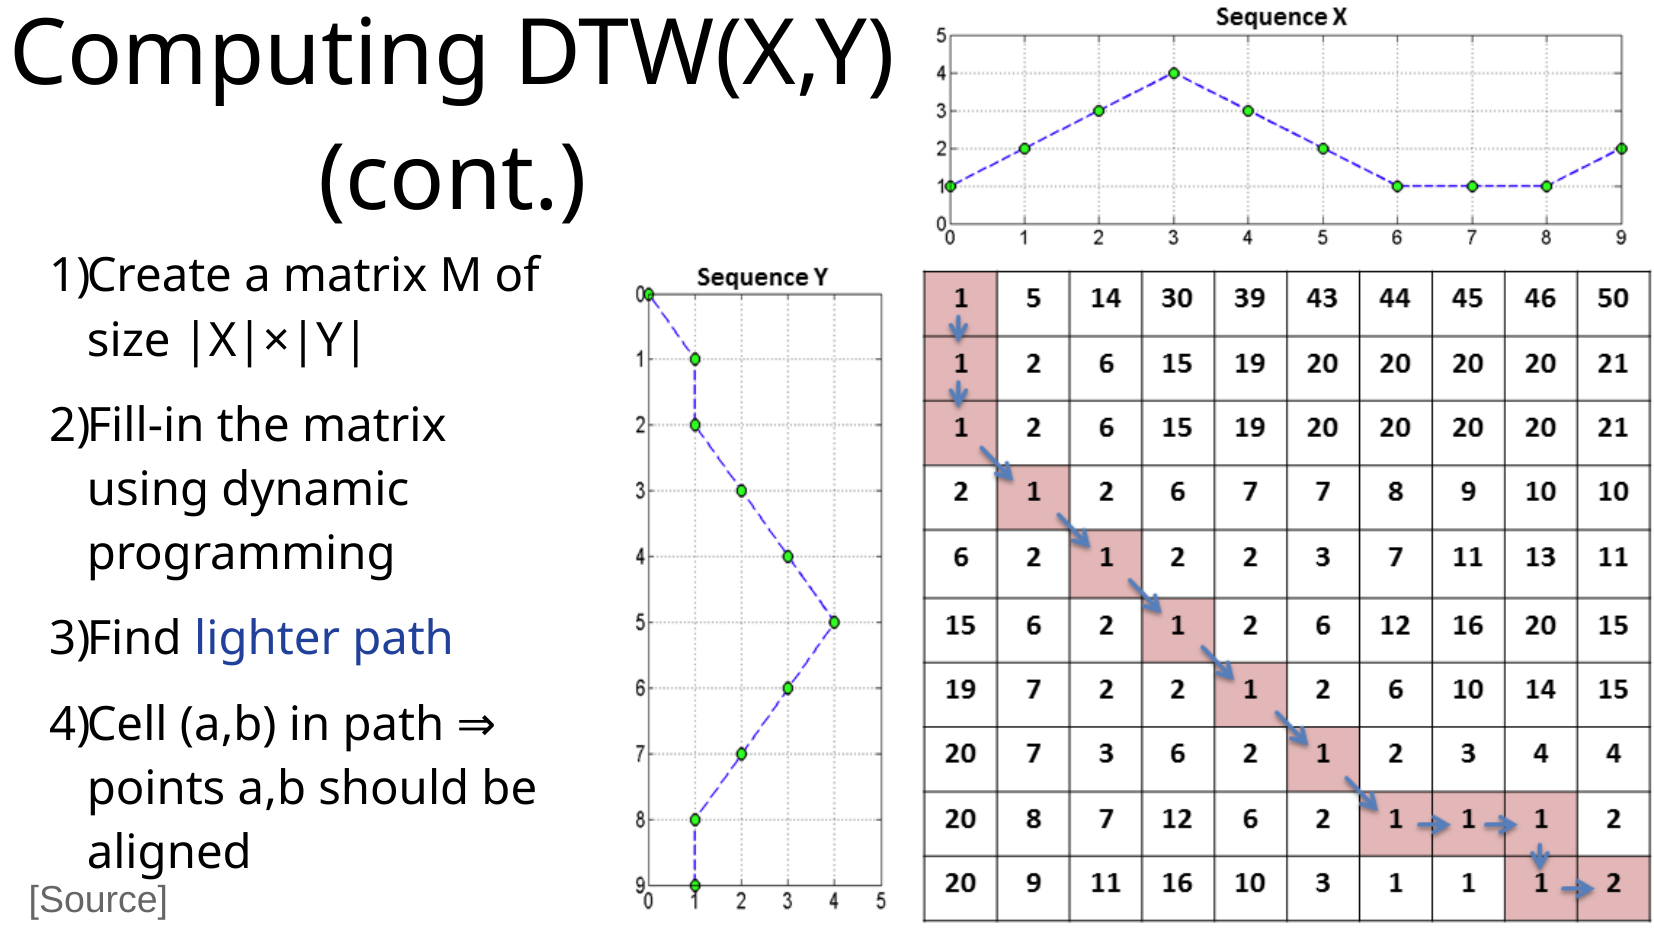

Computing DTW(X,Y) (cont.)
# Create a matrix M of size |X|×|Y|
Fill-in the matrix using dynamic programming
Find lighter path
Cell (a,b) in path ⇒ points a,b should be aligned
[Source]
14